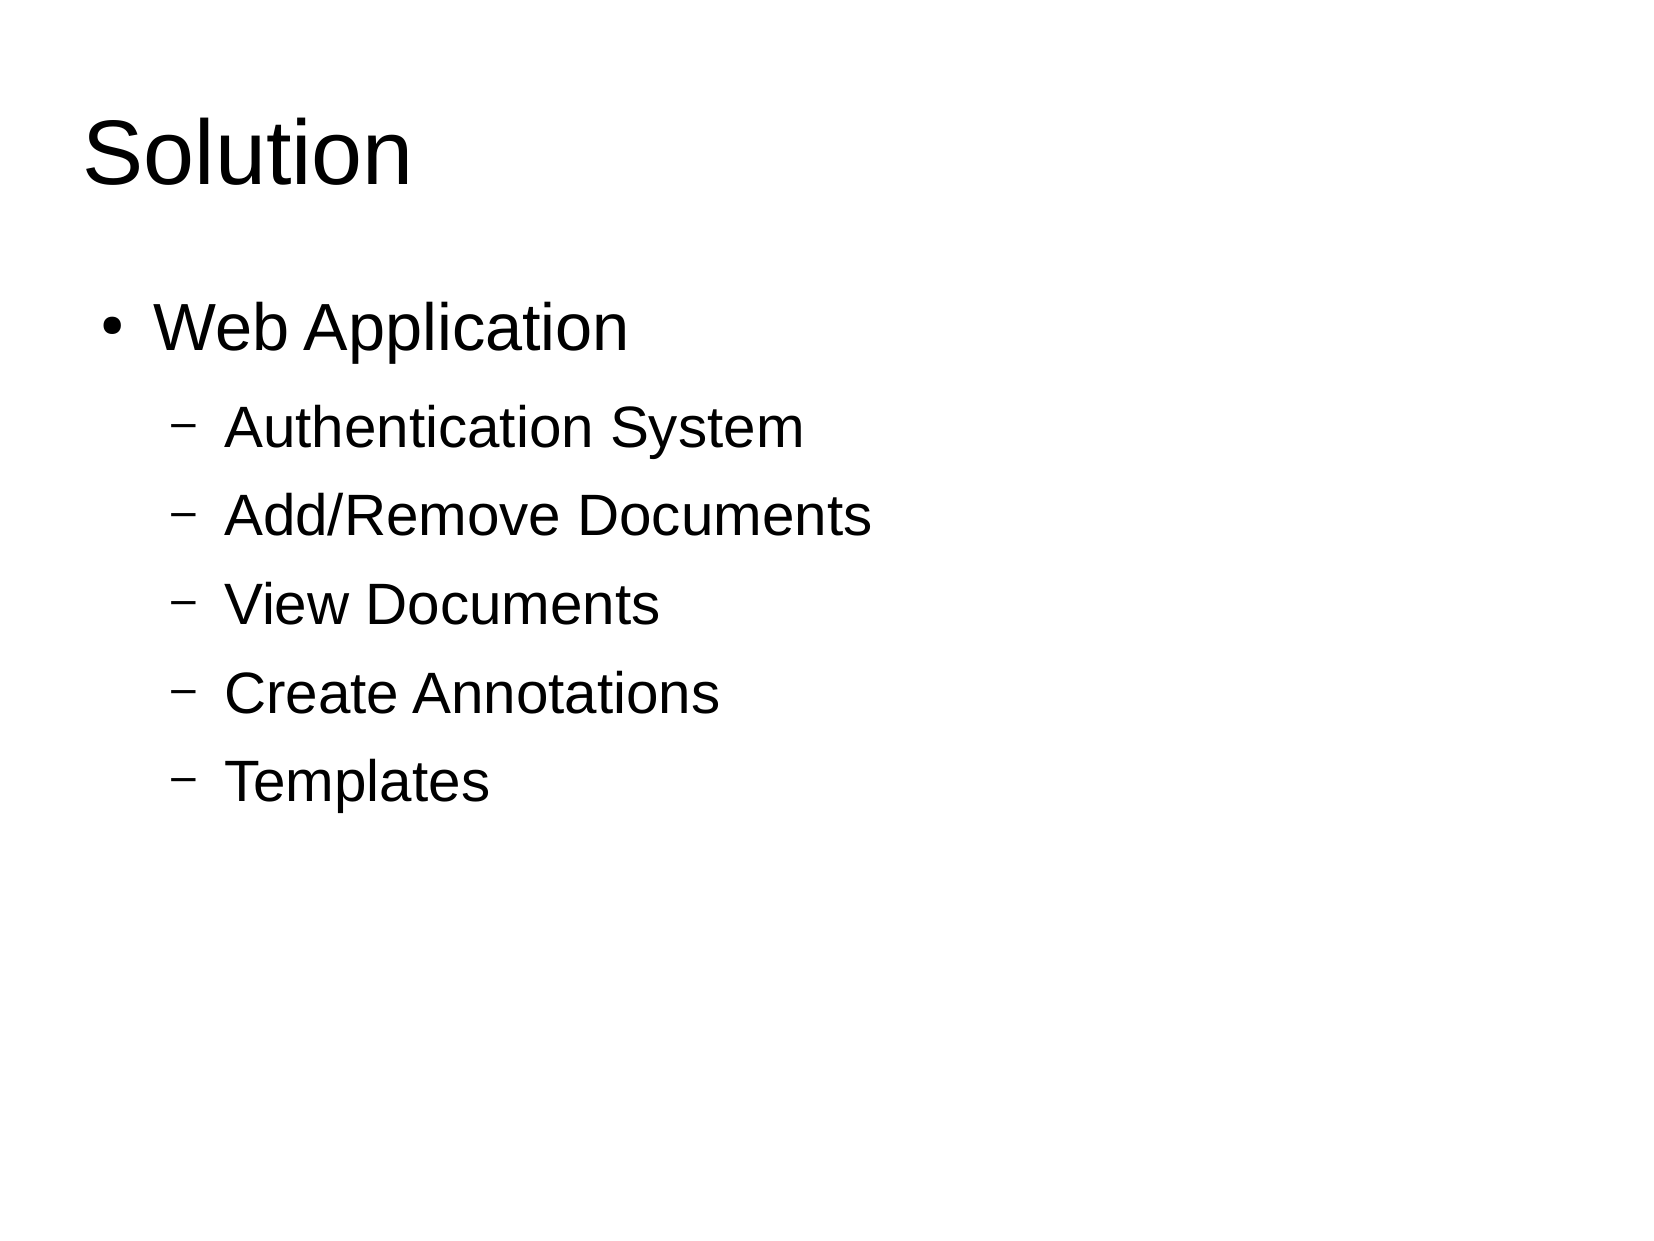

# Solution
Web Application
Authentication System
Add/Remove Documents
View Documents
Create Annotations
Templates